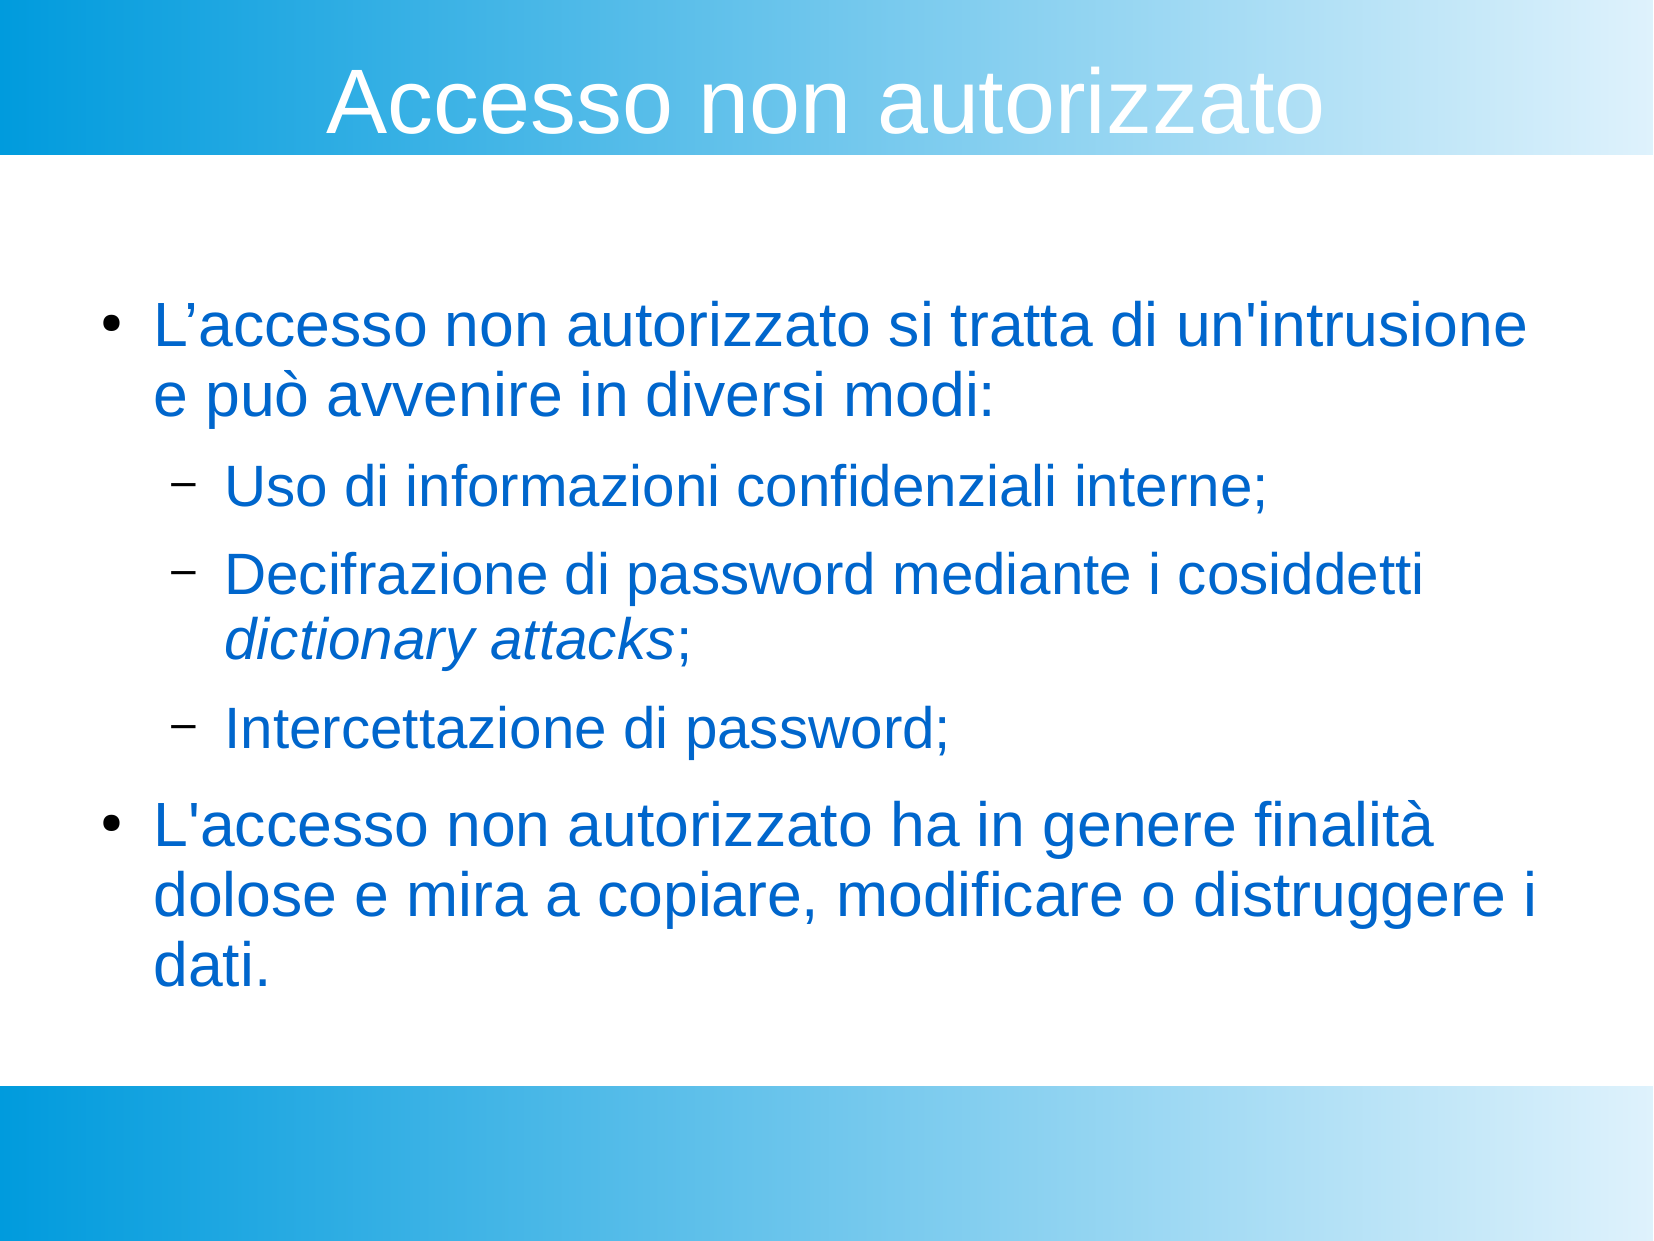

# Accesso non autorizzato
L’accesso non autorizzato si tratta di un'intrusione e può avvenire in diversi modi:
Uso di informazioni confidenziali interne;
Decifrazione di password mediante i cosiddetti dictionary attacks;
Intercettazione di password;
L'accesso non autorizzato ha in genere finalità dolose e mira a copiare, modificare o distruggere i dati.